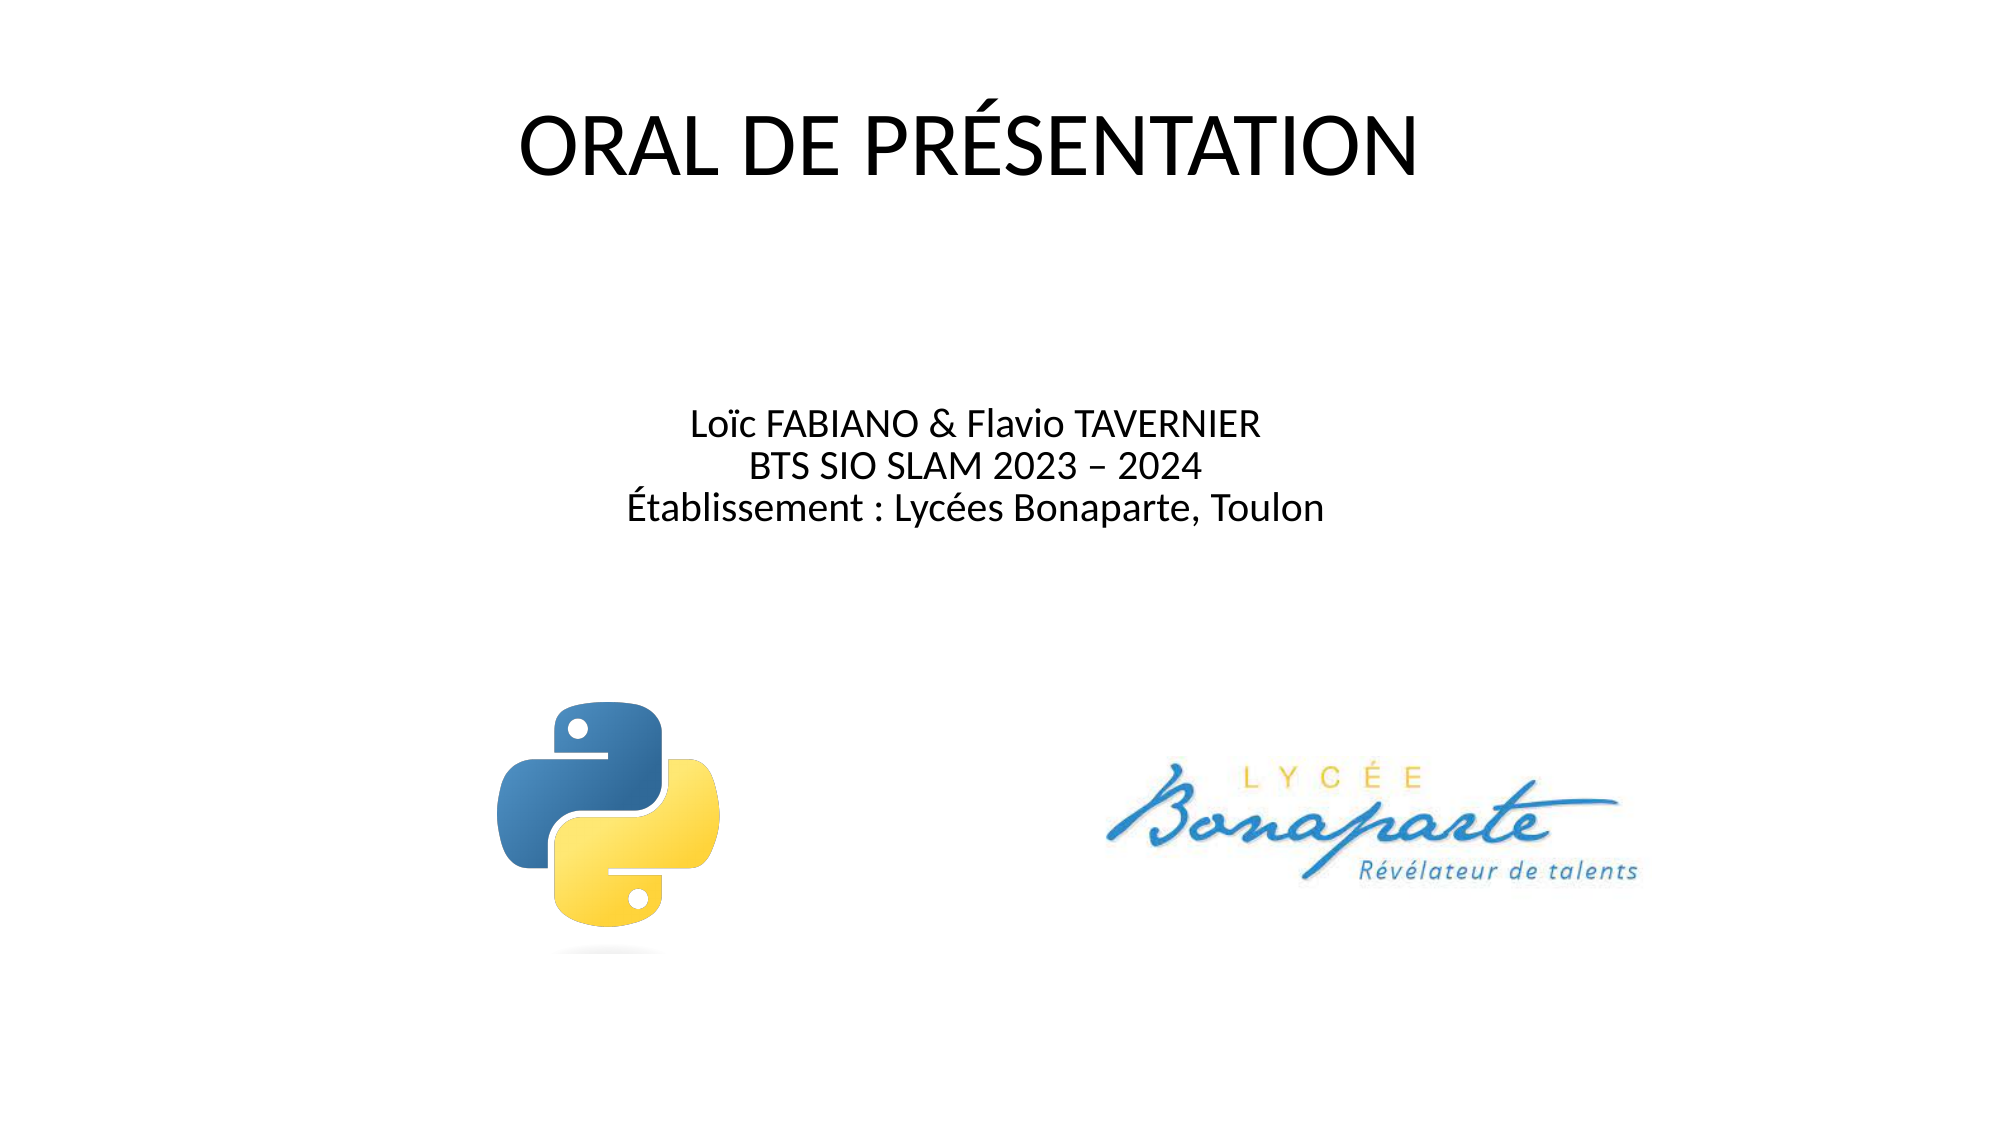

ORAL DE PRÉSENTATION
Loïc FABIANO & Flavio TAVERNIER
BTS SIO SLAM 2023 – 2024
Établissement : Lycées Bonaparte, Toulon